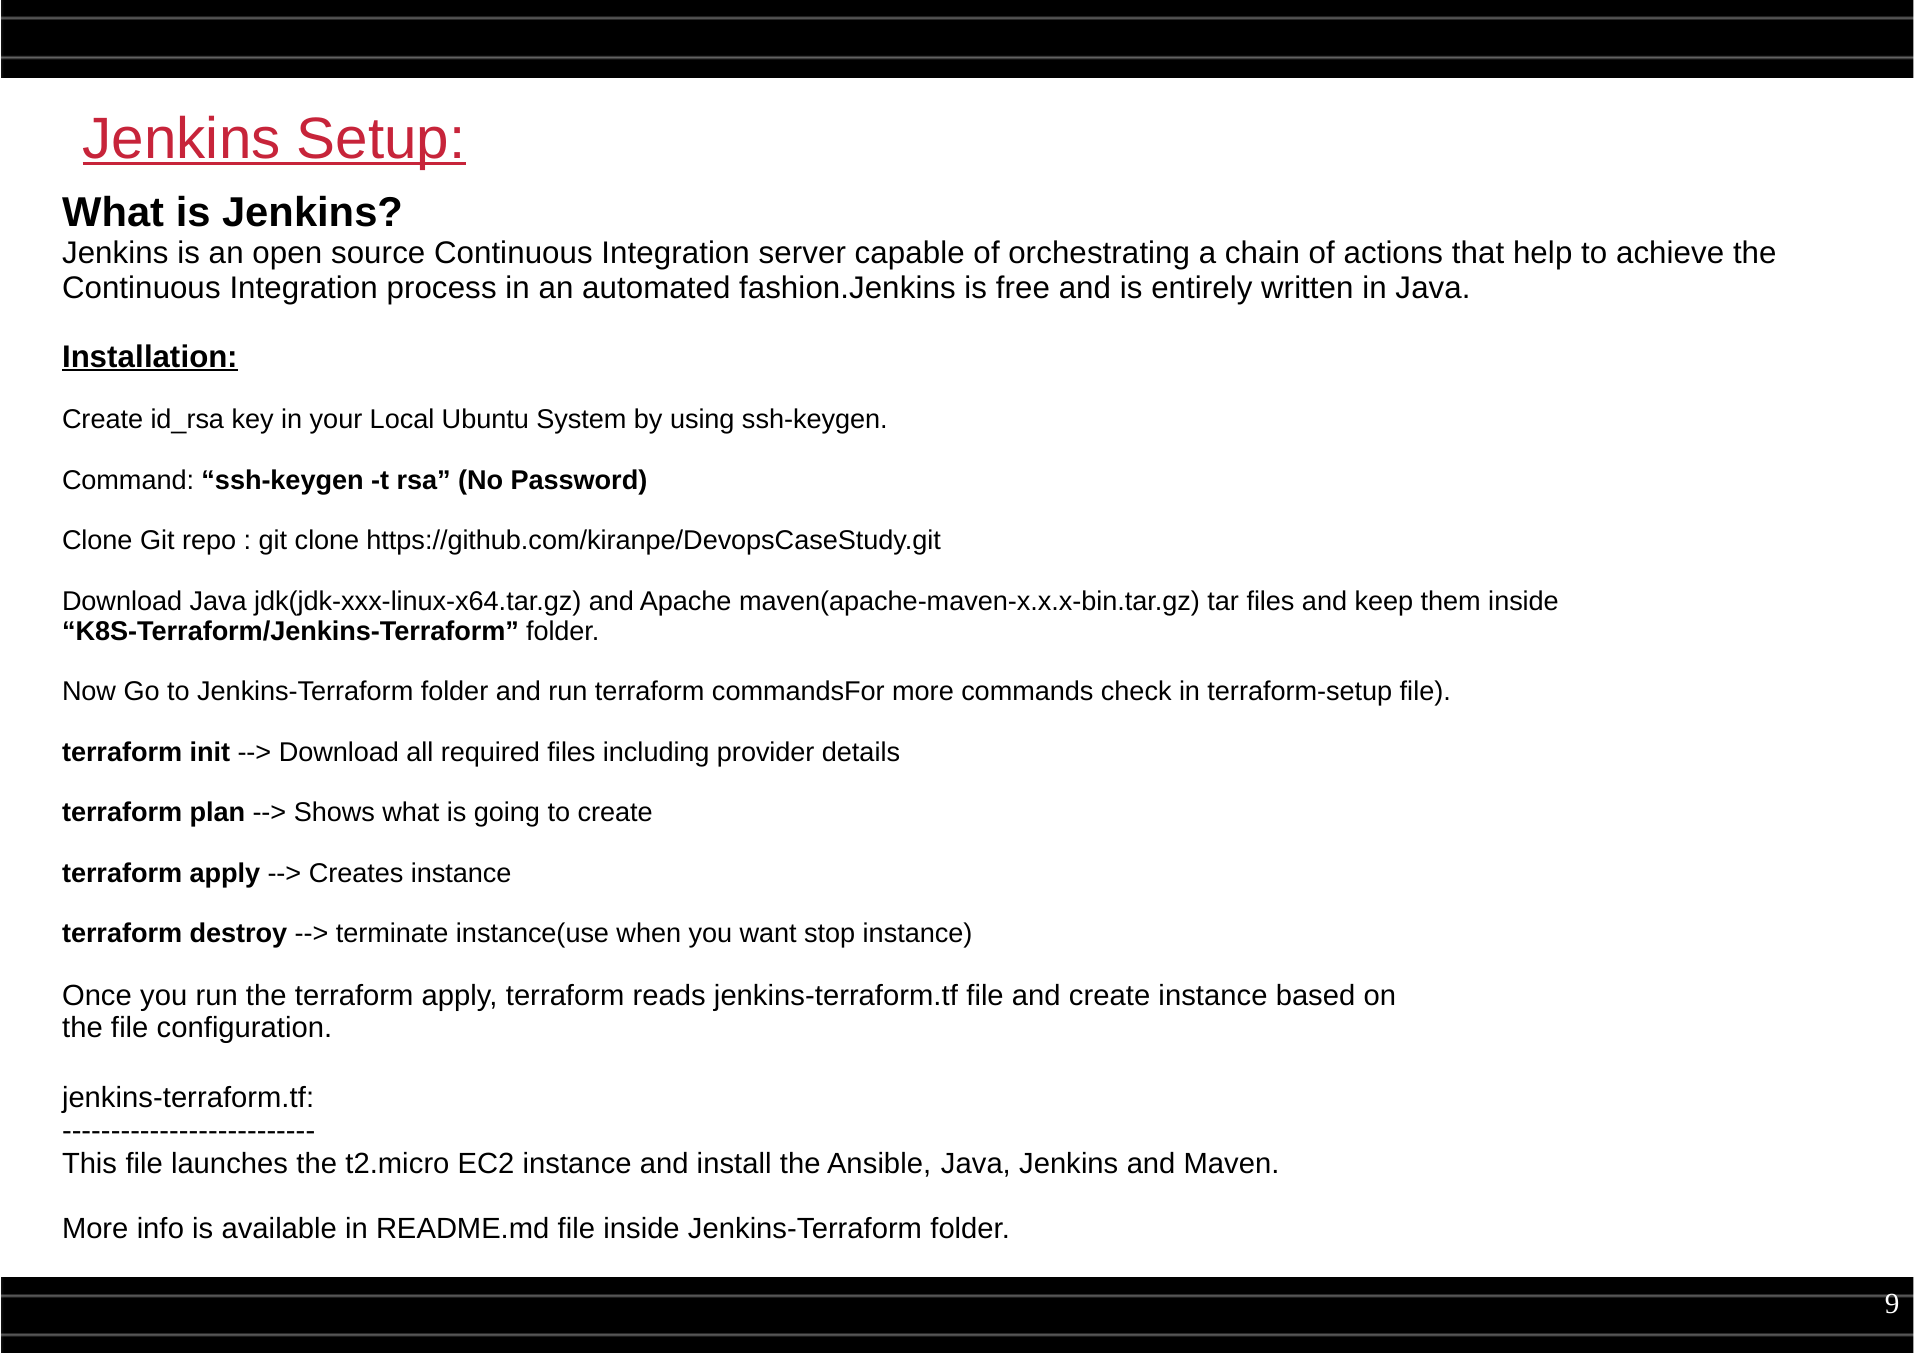

# Jenkins Setup:
What is Jenkins?
Jenkins is an open source Continuous Integration server capable of orchestrating a chain of actions that help to achieve the
Continuous Integration process in an automated fashion.Jenkins is free and is entirely written in Java.
Installation:
Create id_rsa key in your Local Ubuntu System by using ssh-keygen.
Command: “ssh-keygen -t rsa” (No Password)
Clone Git repo : git clone https://github.com/kiranpe/DevopsCaseStudy.git
Download Java jdk(jdk-xxx-linux-x64.tar.gz) and Apache maven(apache-maven-x.x.x-bin.tar.gz) tar files and keep them inside
“K8S-Terraform/Jenkins-Terraform” folder.
Now Go to Jenkins-Terraform folder and run terraform commandsFor more commands check in terraform-setup file).
terraform init --> Download all required files including provider details
terraform plan --> Shows what is going to create
terraform apply --> Creates instance
terraform destroy --> terminate instance(use when you want stop instance)
Once you run the terraform apply, terraform reads jenkins-terraform.tf file and create instance based on
the file configuration.
jenkins-terraform.tf:
--------------------------
This file launches the t2.micro EC2 instance and install the Ansible, Java, Jenkins and Maven.
More info is available in README.md file inside Jenkins-Terraform folder.